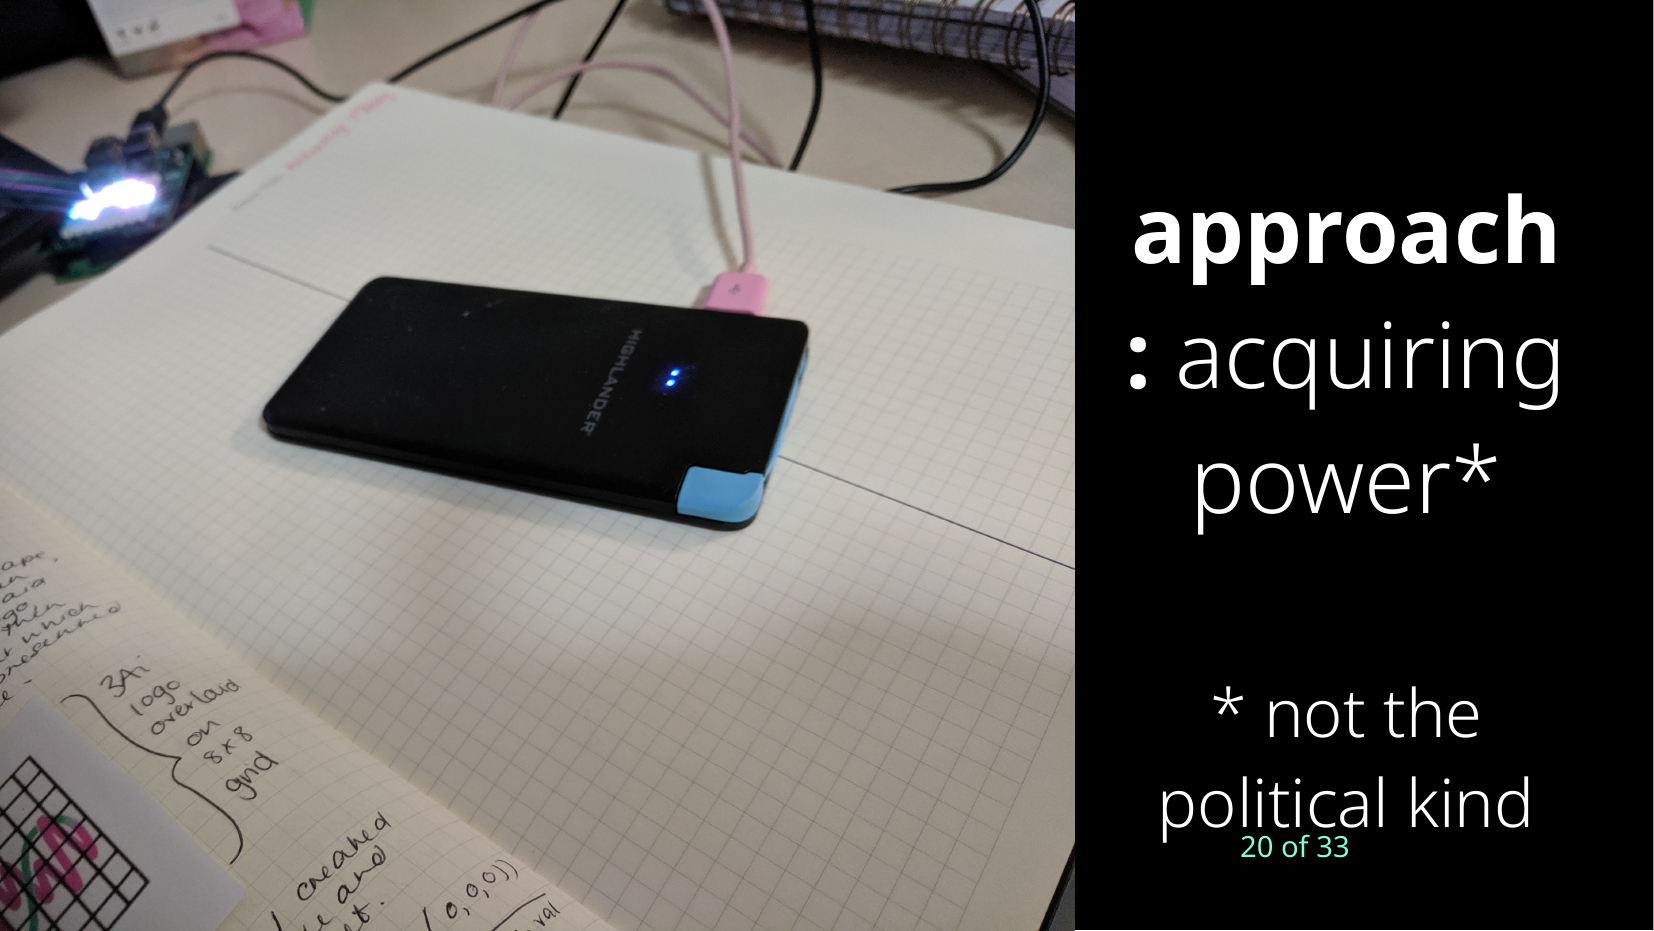

# approach: acquiring power* * not the political kind
20